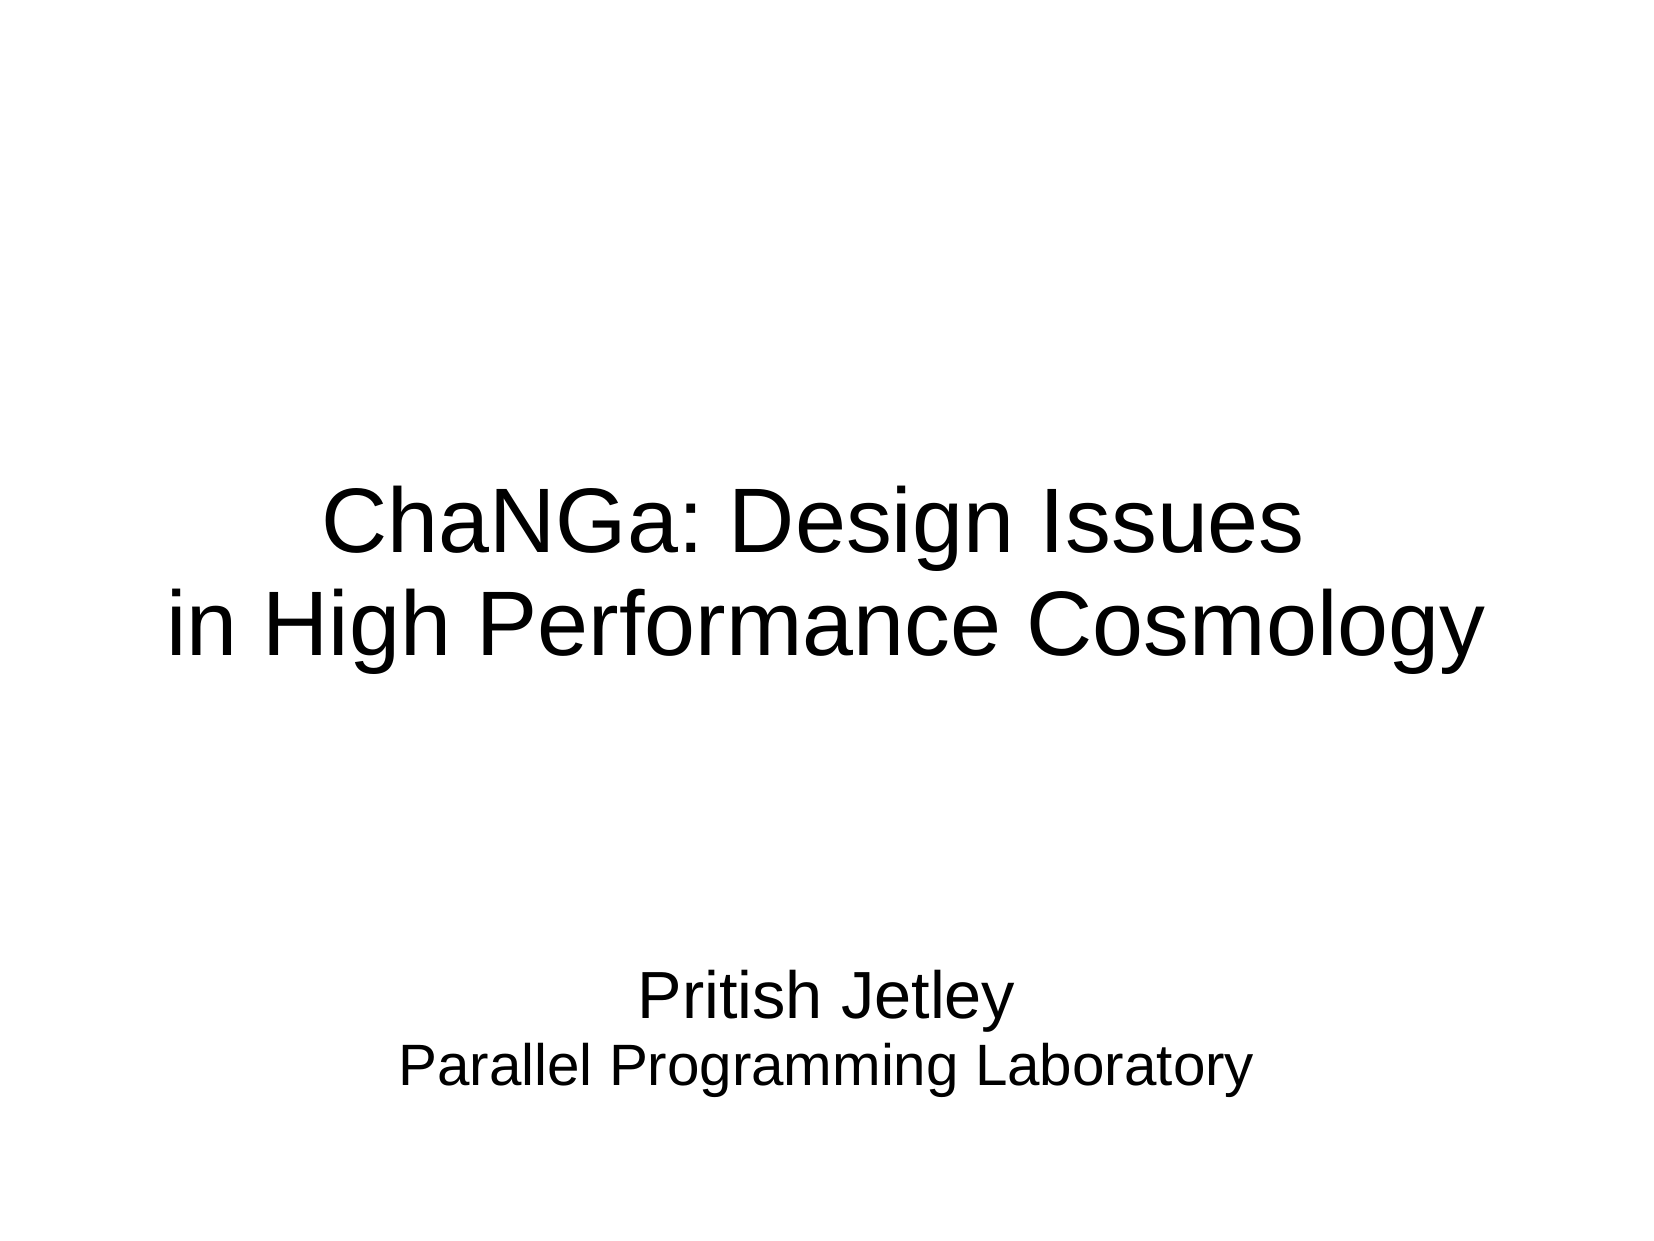

# ChaNGa: Design Issues in High Performance Cosmology
Pritish Jetley
Parallel Programming Laboratory